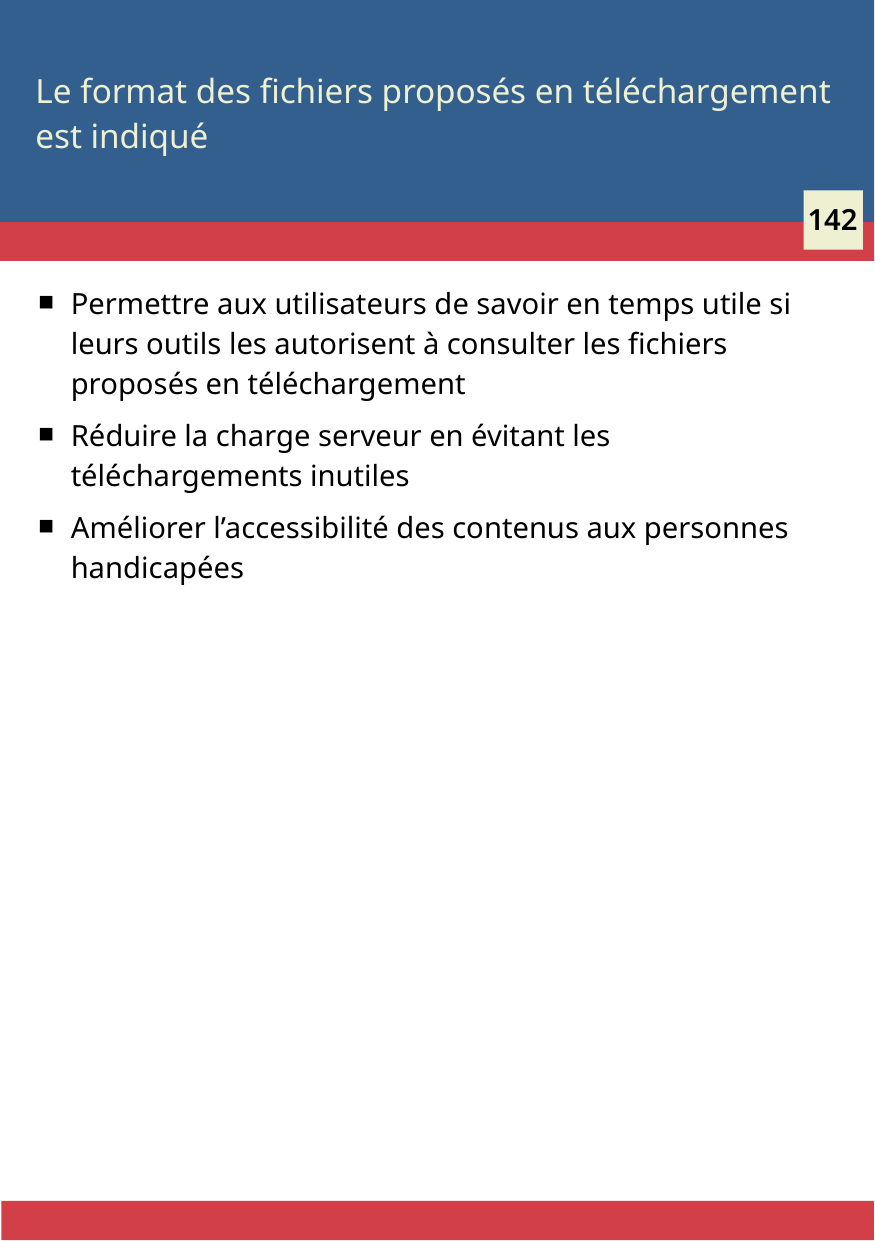

# Le format des fichiers proposés en téléchargement est indiqué
142
Permettre aux utilisateurs de savoir en temps utile si leurs outils les autorisent à consulter les fichiers proposés en téléchargement
Réduire la charge serveur en évitant les téléchargements inutiles
Améliorer l’accessibilité des contenus aux personnes handicapées